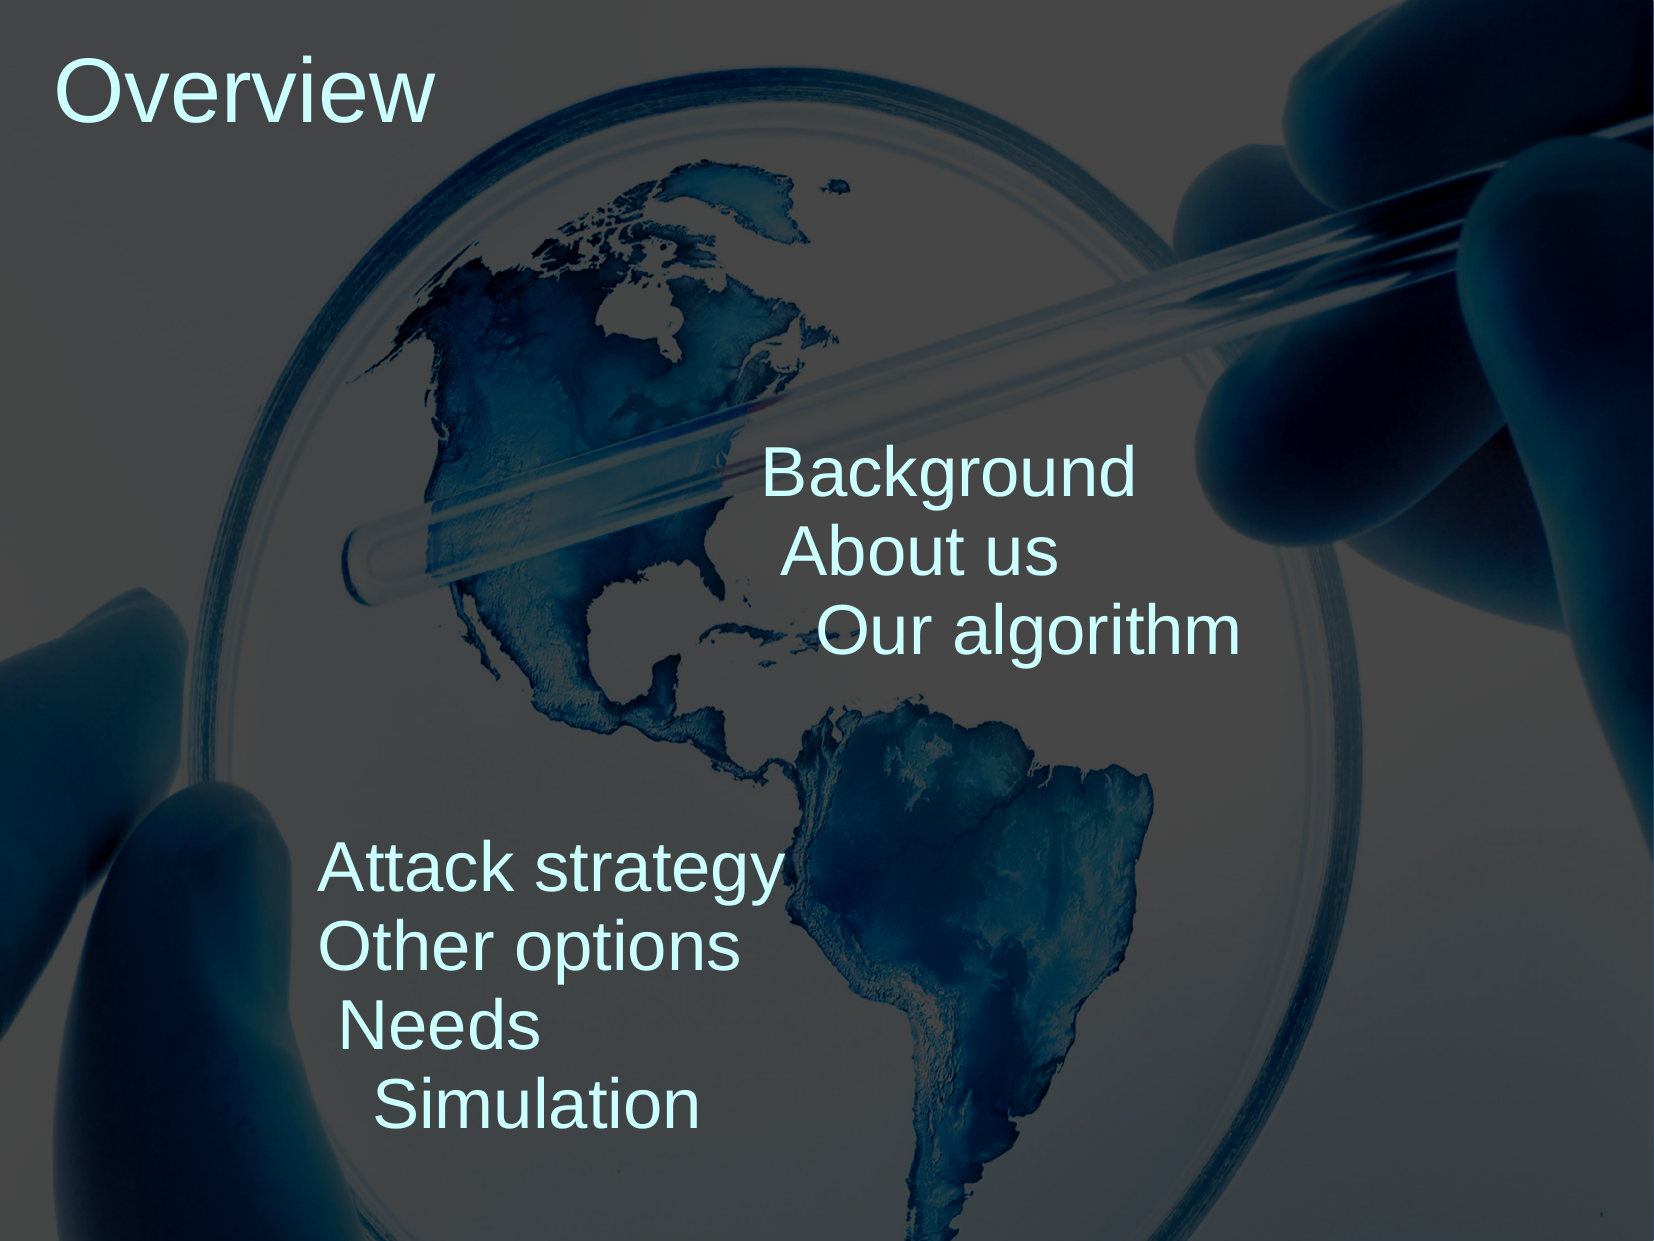

# Overview
						 Background
						 About us
							Our algorithm
 Attack strategy
 Other options
 Needs
	Simulation